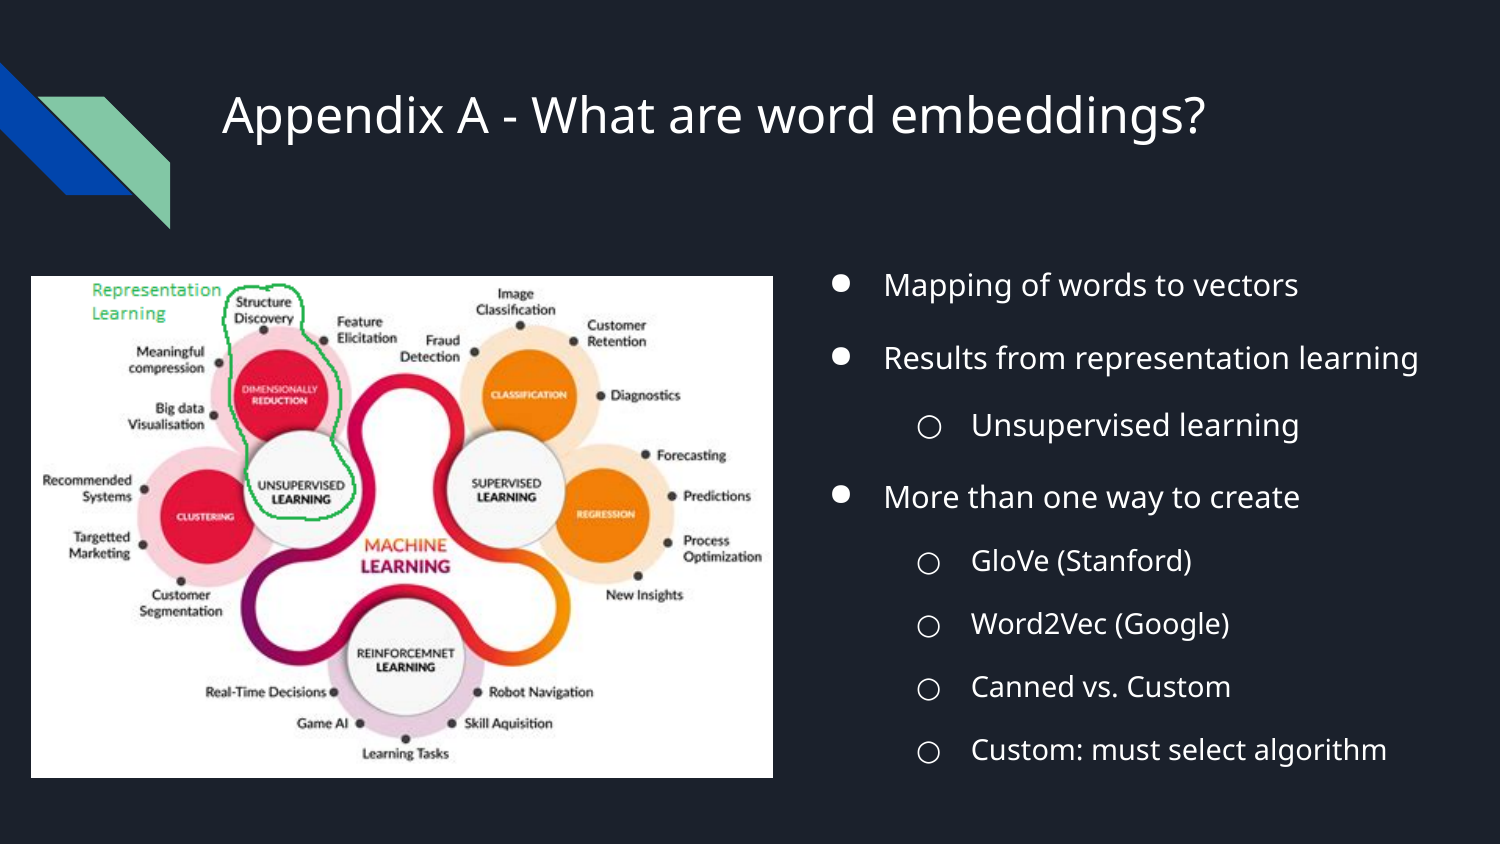

Appendix A - What are word embeddings?
# Mapping of words to vectors
Results from representation learning
Unsupervised learning
More than one way to create
GloVe (Stanford)
Word2Vec (Google)
Canned vs. Custom
Custom: must select algorithm